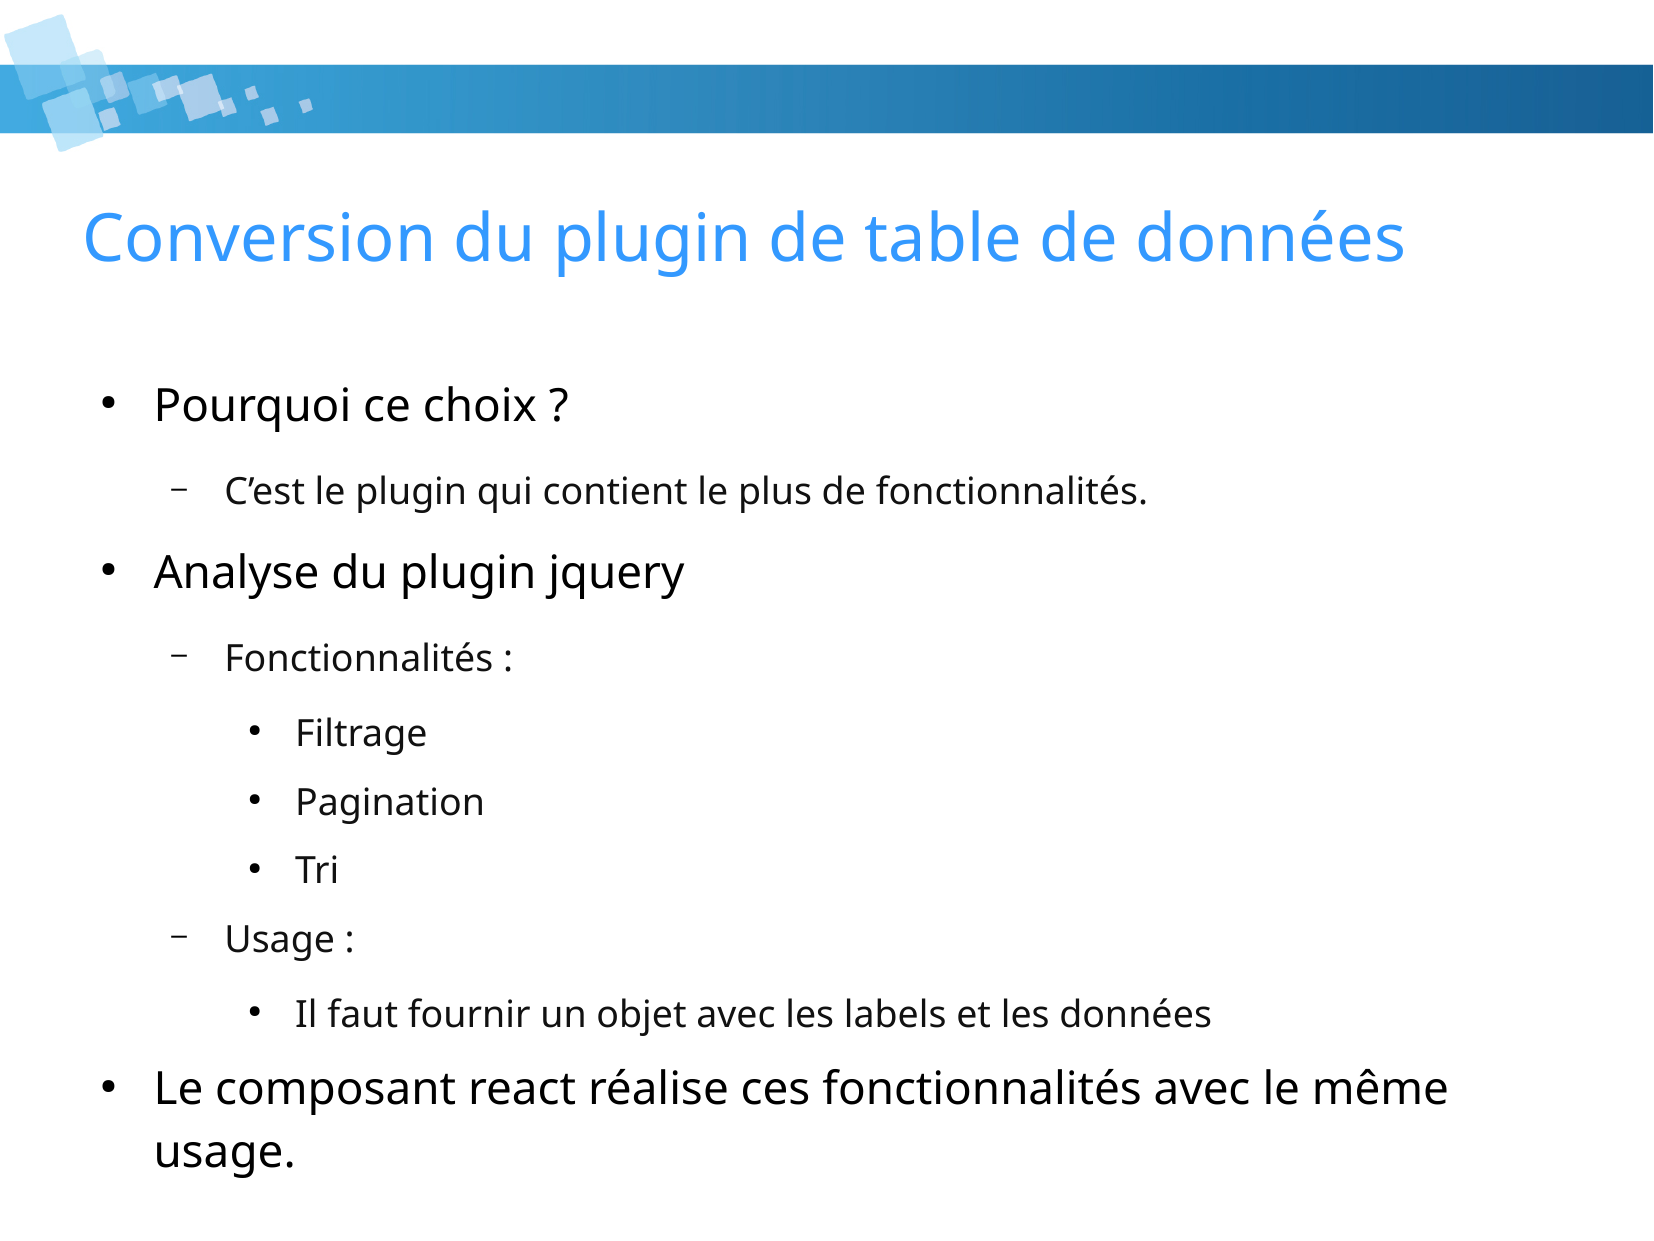

# Conversion du plugin de table de données
Pourquoi ce choix ?
C’est le plugin qui contient le plus de fonctionnalités.
Analyse du plugin jquery
Fonctionnalités :
Filtrage
Pagination
Tri
Usage :
Il faut fournir un objet avec les labels et les données
Le composant react réalise ces fonctionnalités avec le même usage.